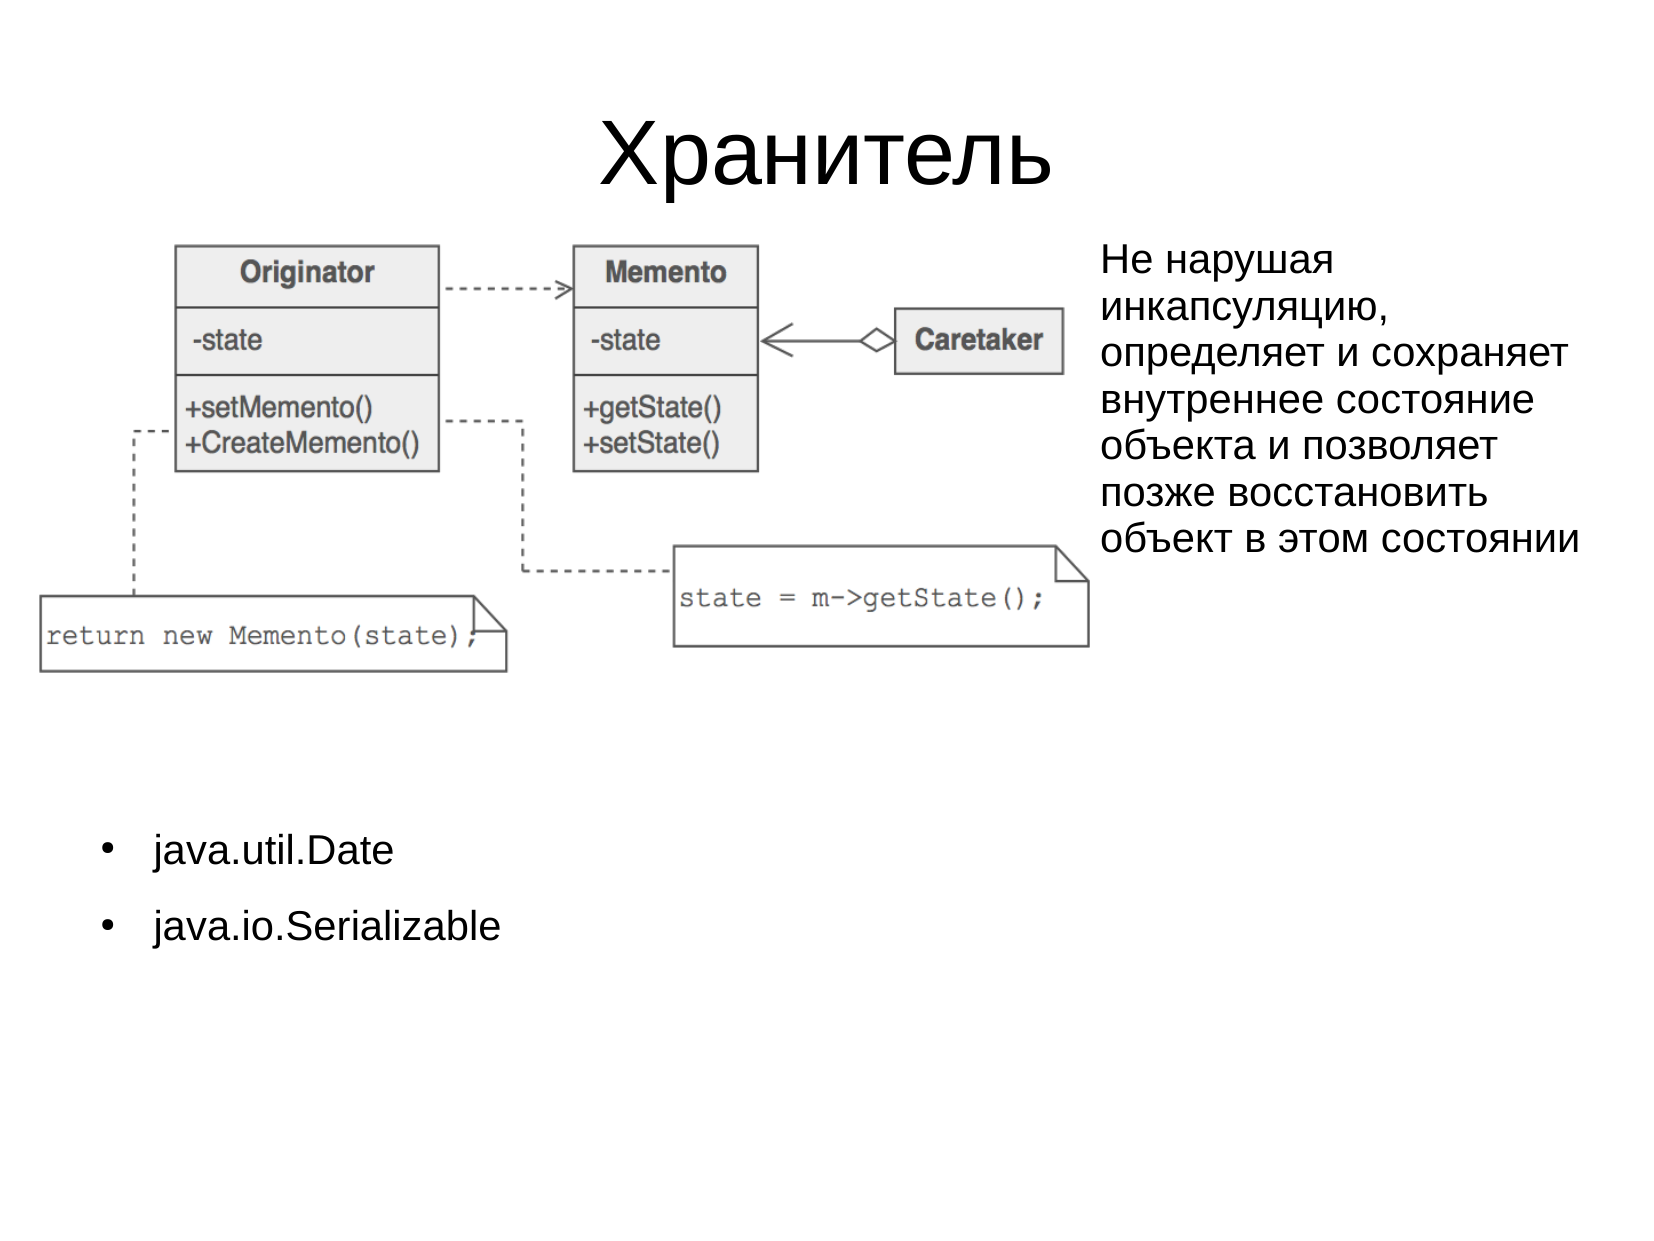

# Хранитель
Не нарушая инкапсуляцию, определяет и сохраняет внутреннее состояние объекта и позволяет позже восстановить объект в этом состоянии
java.util.Date
java.io.Serializable